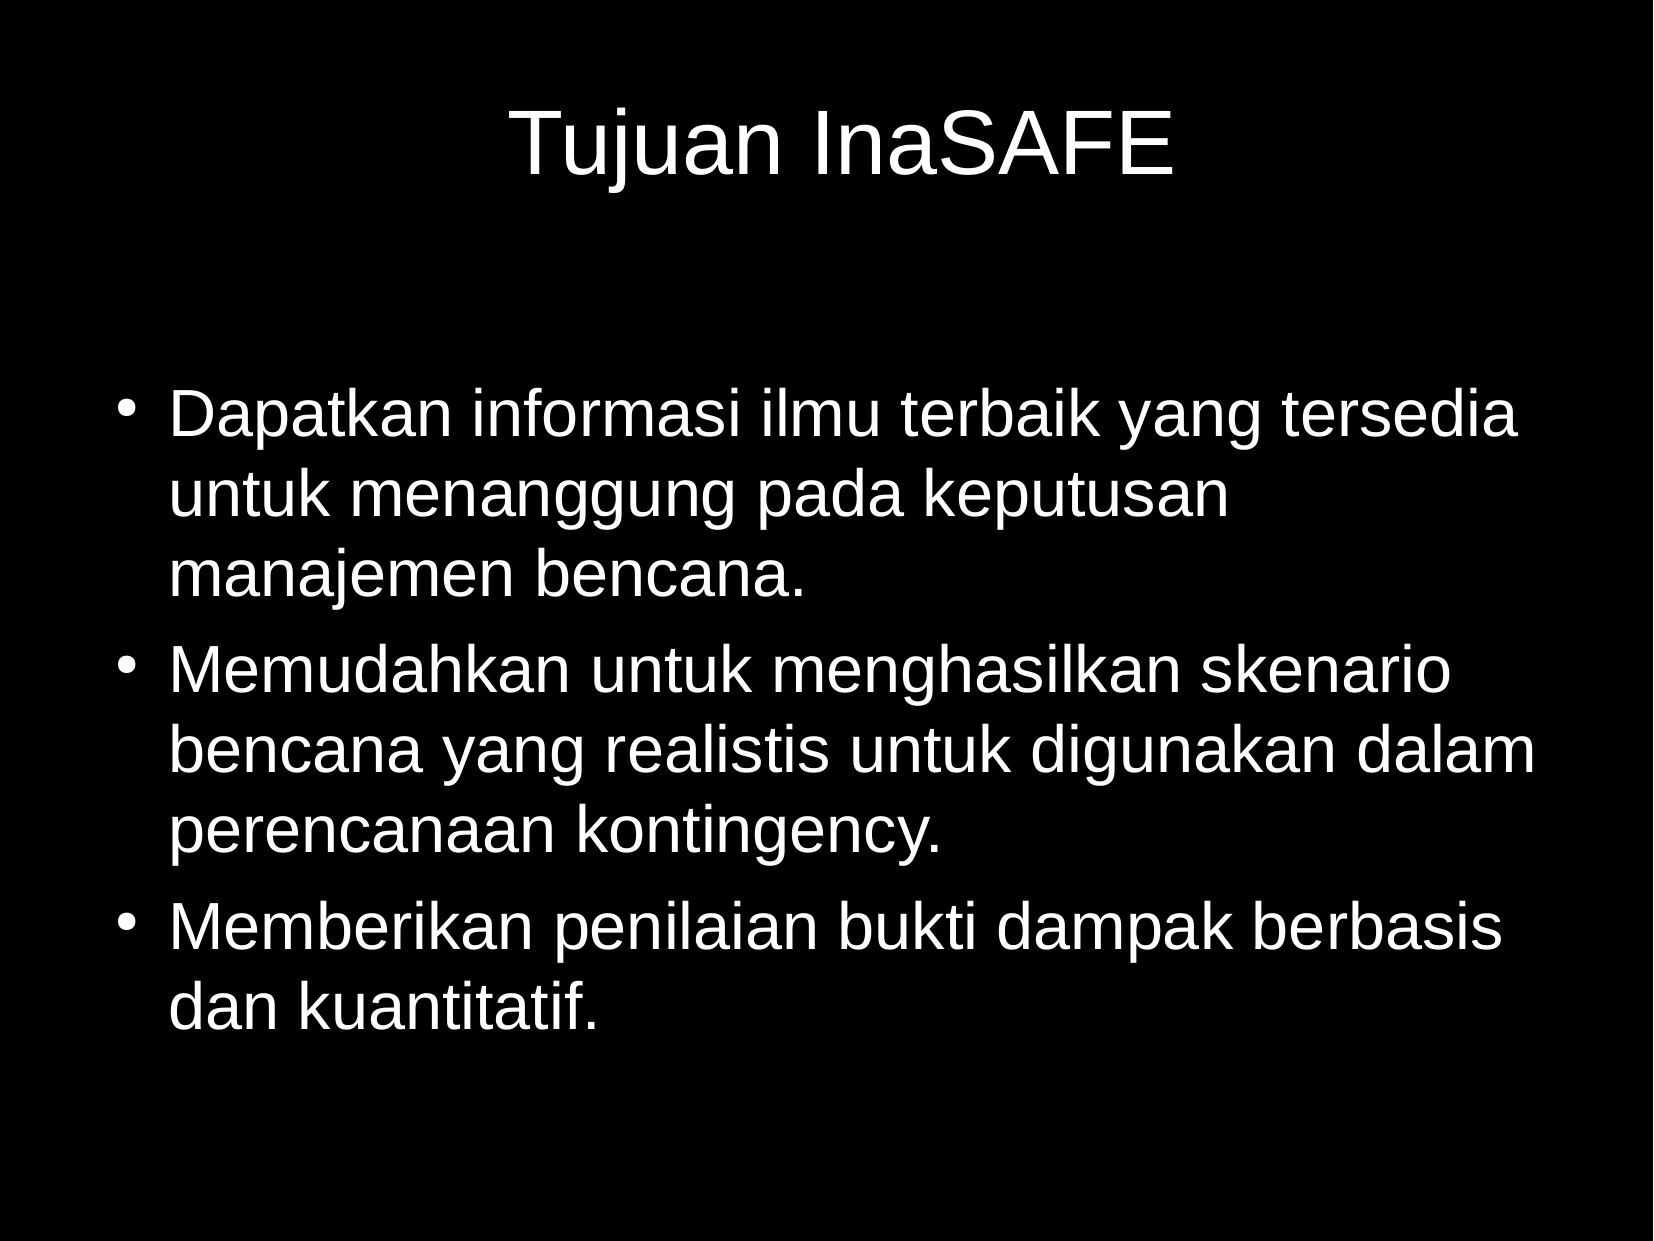

# Tujuan InaSAFE
Dapatkan informasi ilmu terbaik yang tersedia untuk menanggung pada keputusan manajemen bencana.
Memudahkan untuk menghasilkan skenario bencana yang realistis untuk digunakan dalam perencanaan kontingency.
Memberikan penilaian bukti dampak berbasis dan kuantitatif.